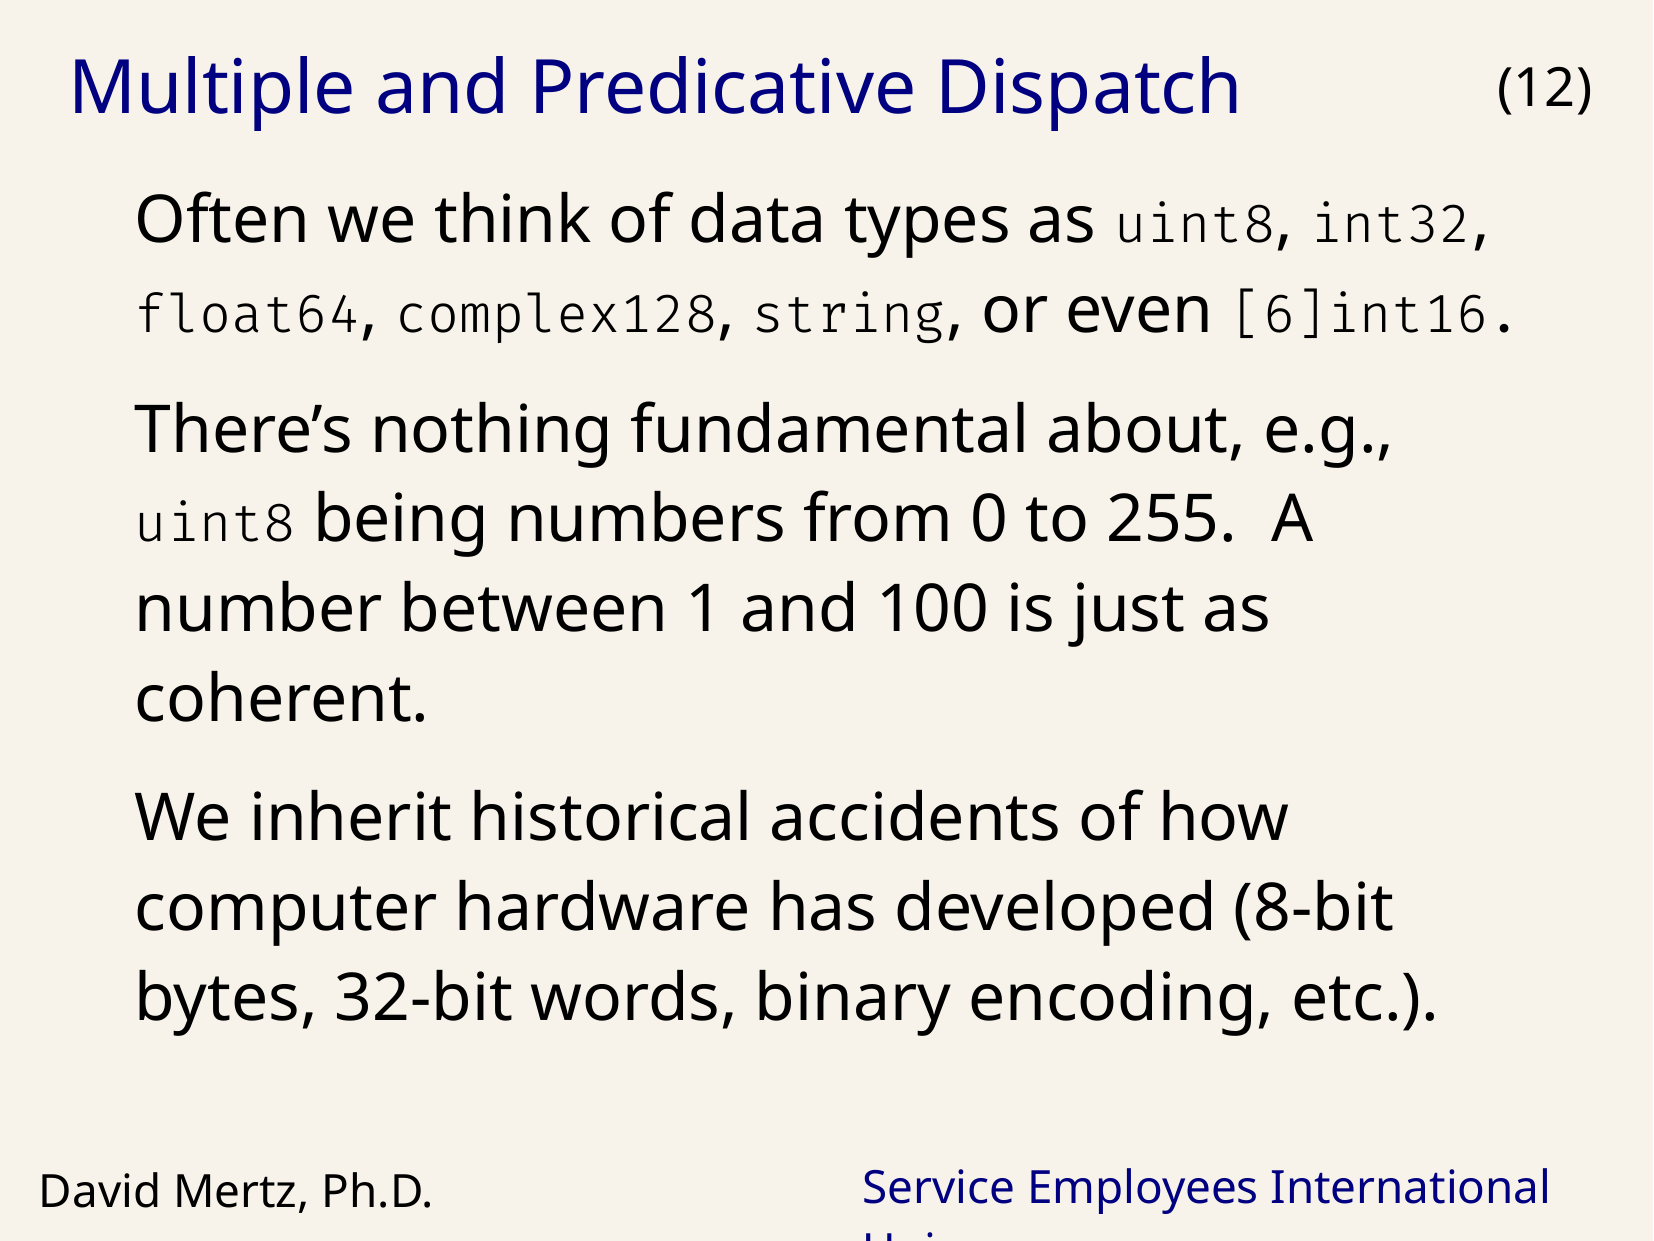

Often we think of data types as uint8, int32, float64, complex128, string, or even [6]int16.
There’s nothing fundamental about, e.g., uint8 being numbers from 0 to 255. A number between 1 and 100 is just as coherent.
We inherit historical accidents of how computer hardware has developed (8-bit bytes, 32-bit words, binary encoding, etc.).